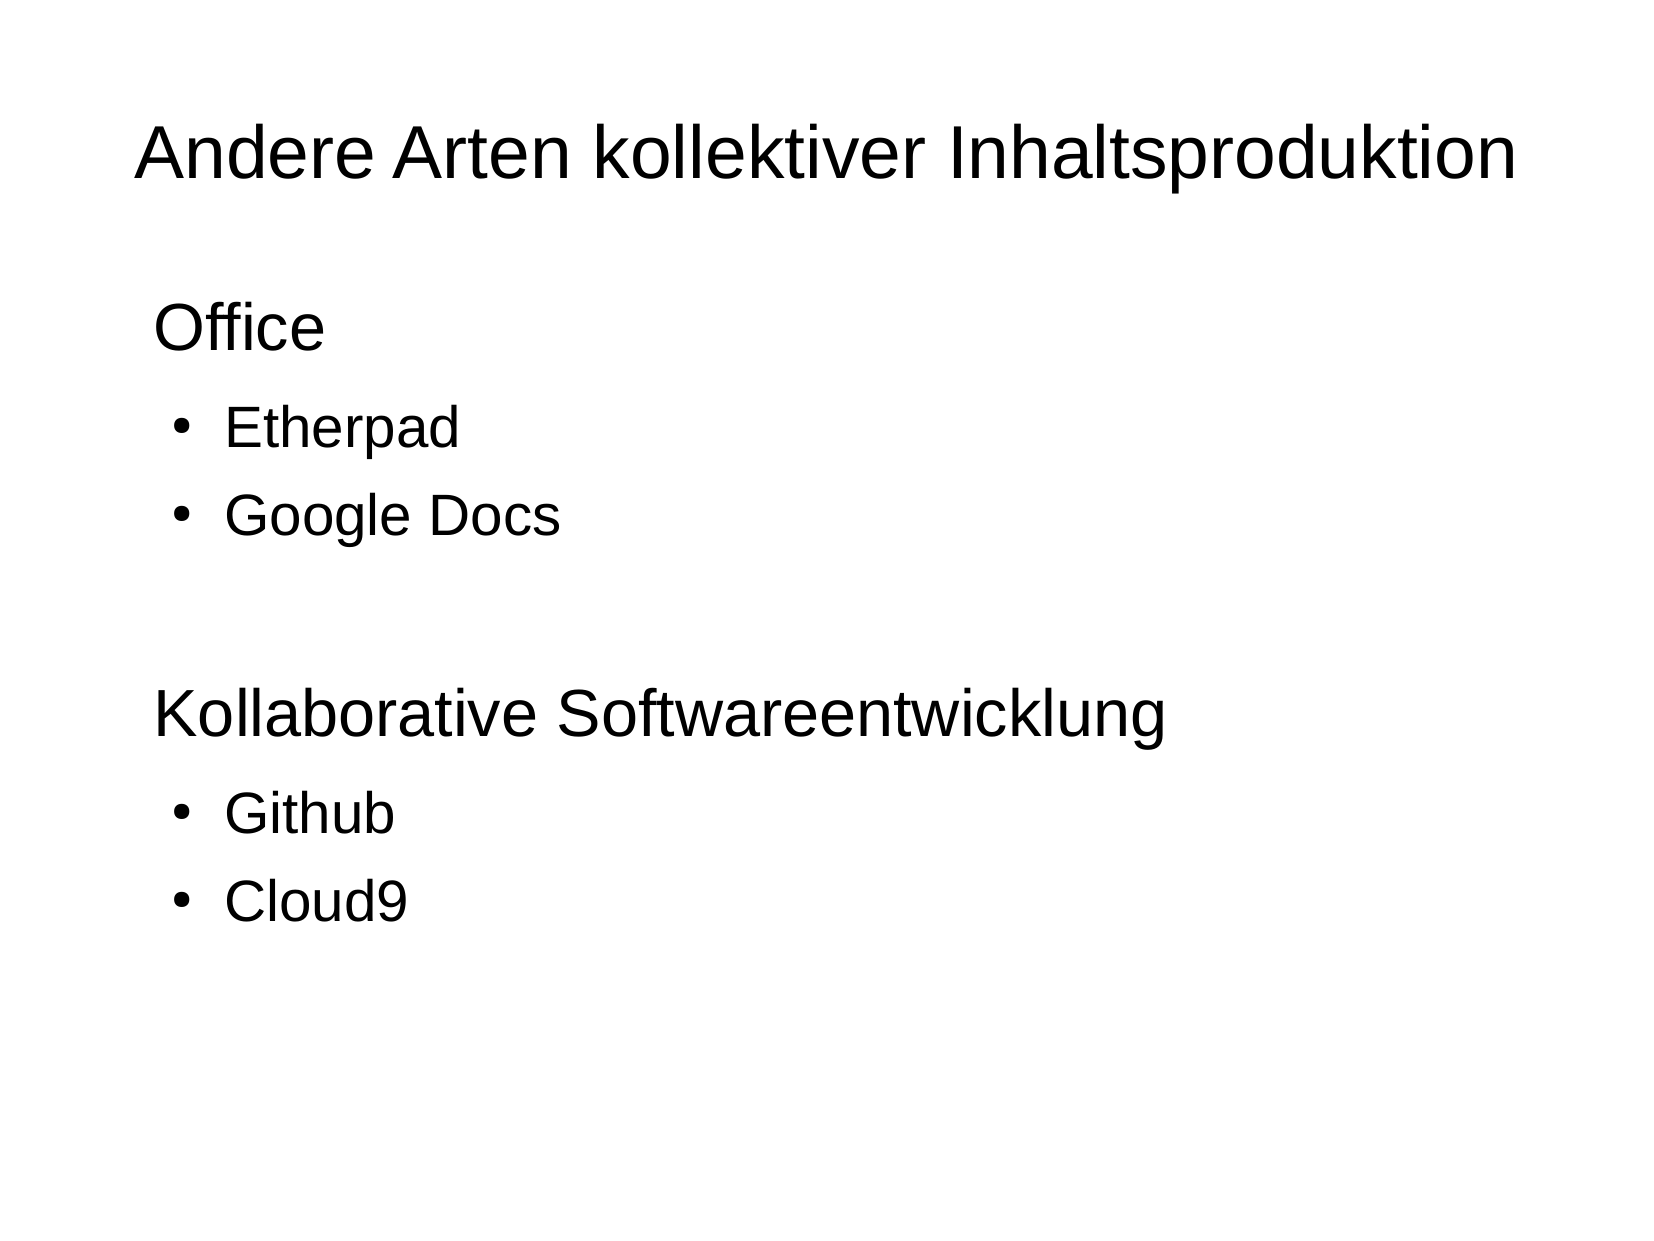

# Andere Arten kollektiver Inhaltsproduktion
Office
Etherpad
Google Docs
Kollaborative Softwareentwicklung
Github
Cloud9